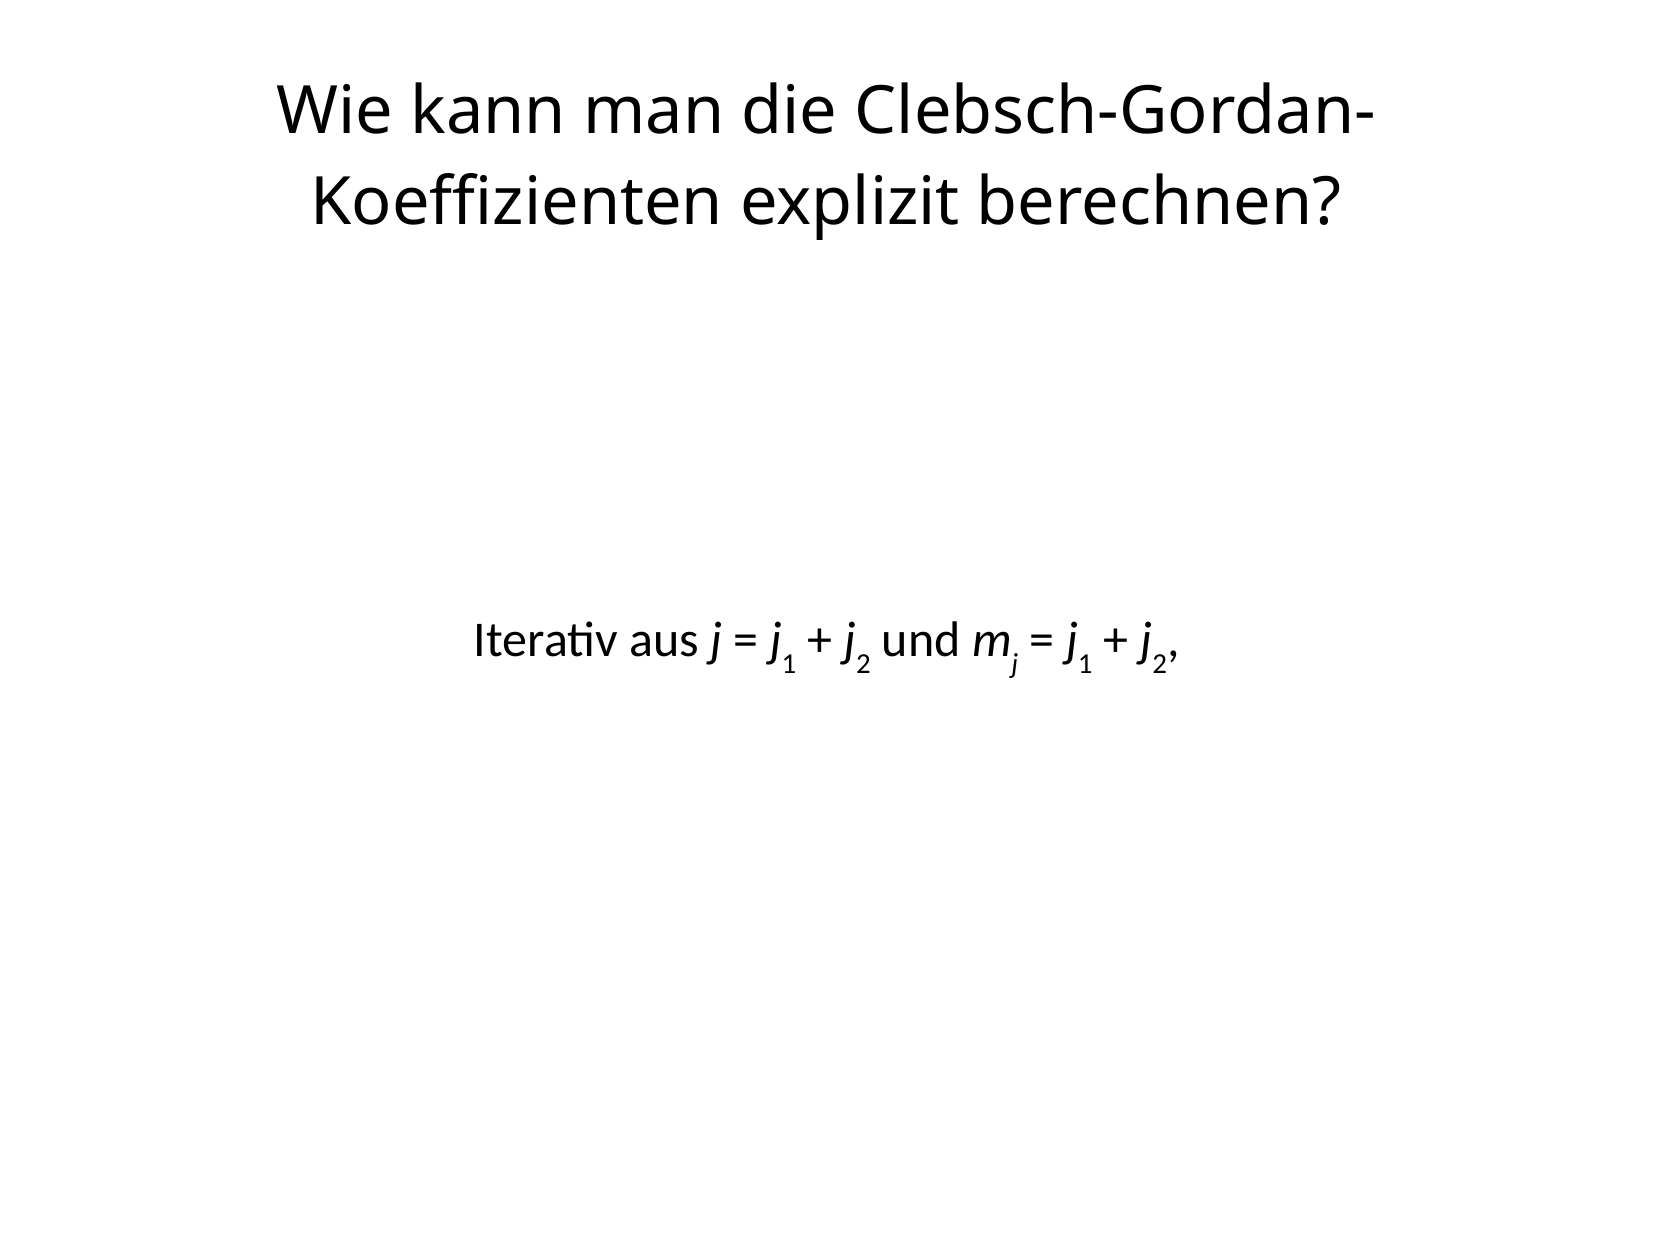

# Wie kann man die Clebsch-Gordan-Koeffizienten explizit berechnen?
Iterativ aus j = j1 + j2 und mj = j1 + j2,